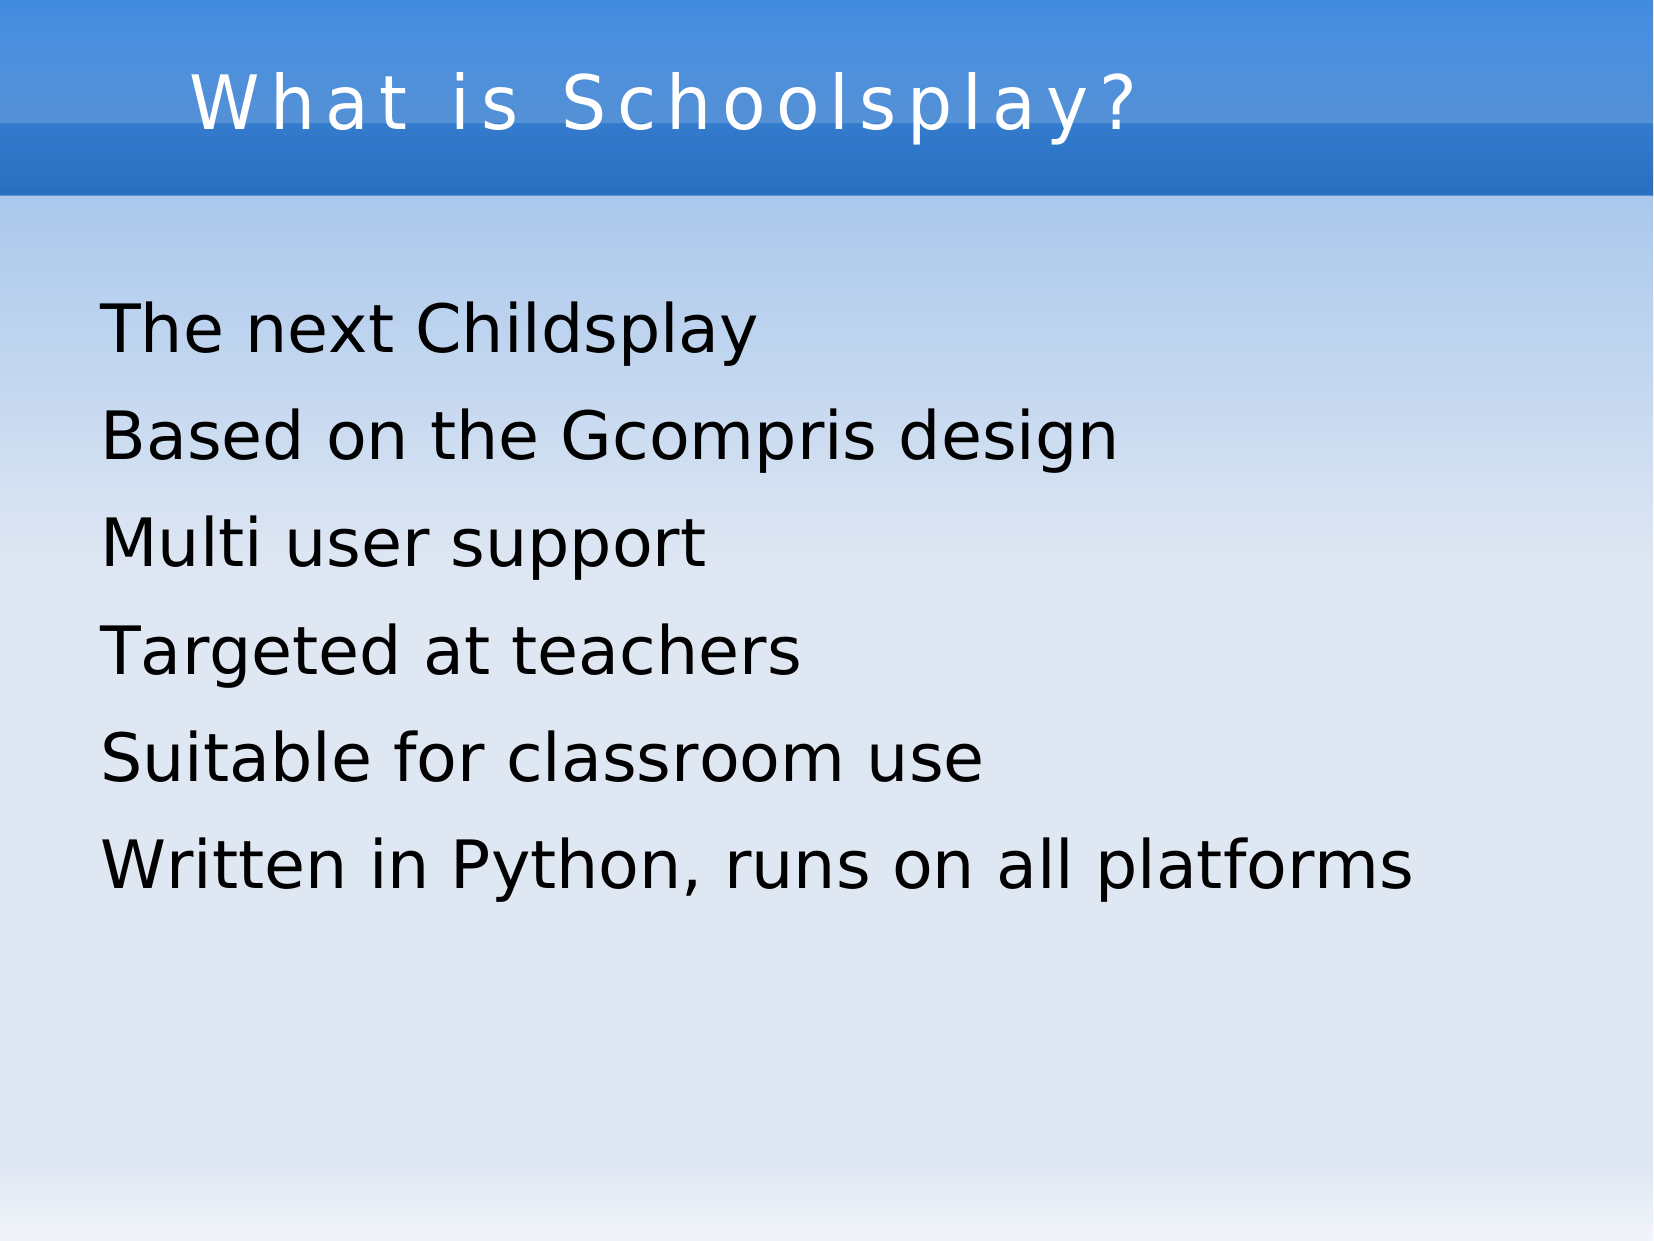

# What is Schoolsplay?
The next Childsplay
Based on the Gcompris design
Multi user support
Targeted at teachers
Suitable for classroom use
Written in Python, runs on all platforms